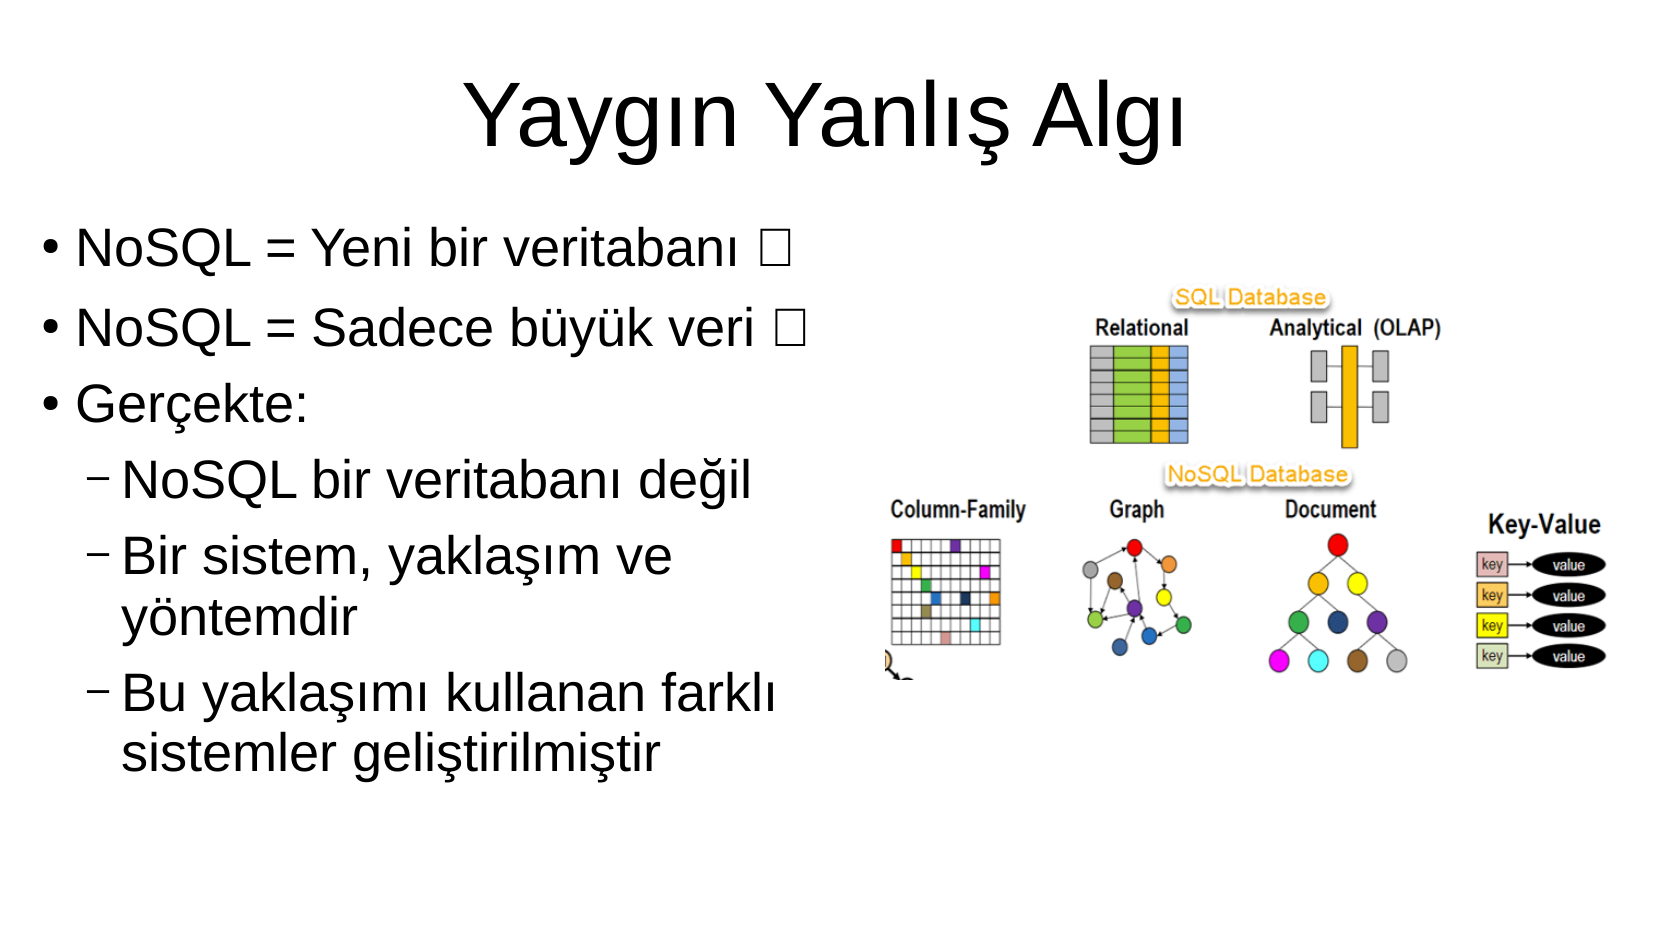

# Yaygın Yanlış Algı
NoSQL = Yeni bir veritabanı ❌
NoSQL = Sadece büyük veri ❌
Gerçekte:
NoSQL bir veritabanı değil
Bir sistem, yaklaşım ve yöntemdir
Bu yaklaşımı kullanan farklı sistemler geliştirilmiştir